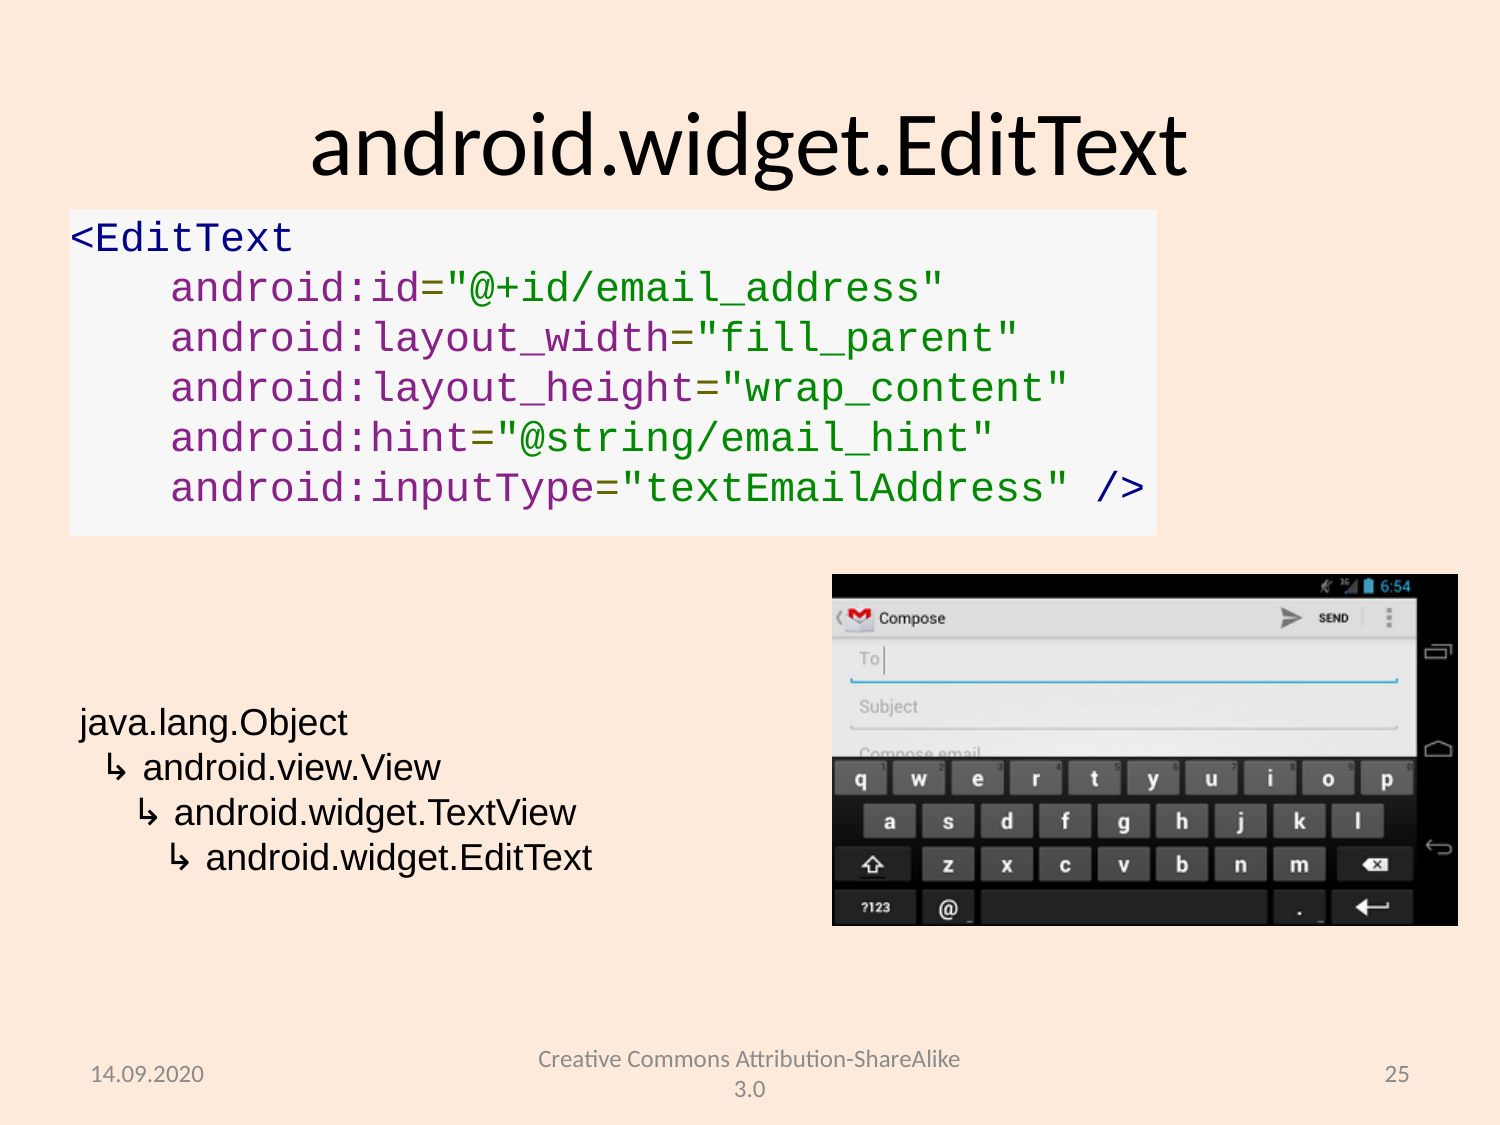

# android.widget.EditText
<EditText
    android:id="@+id/email_address"
    android:layout_width="fill_parent"
    android:layout_height="wrap_content"
    android:hint="@string/email_hint"
    android:inputType="textEmailAddress" />
java.lang.Object
 ↳ android.view.View
 ↳ android.widget.TextView
 ↳ android.widget.EditText
14.09.2020
Creative Commons Attribution-ShareAlike 3.0